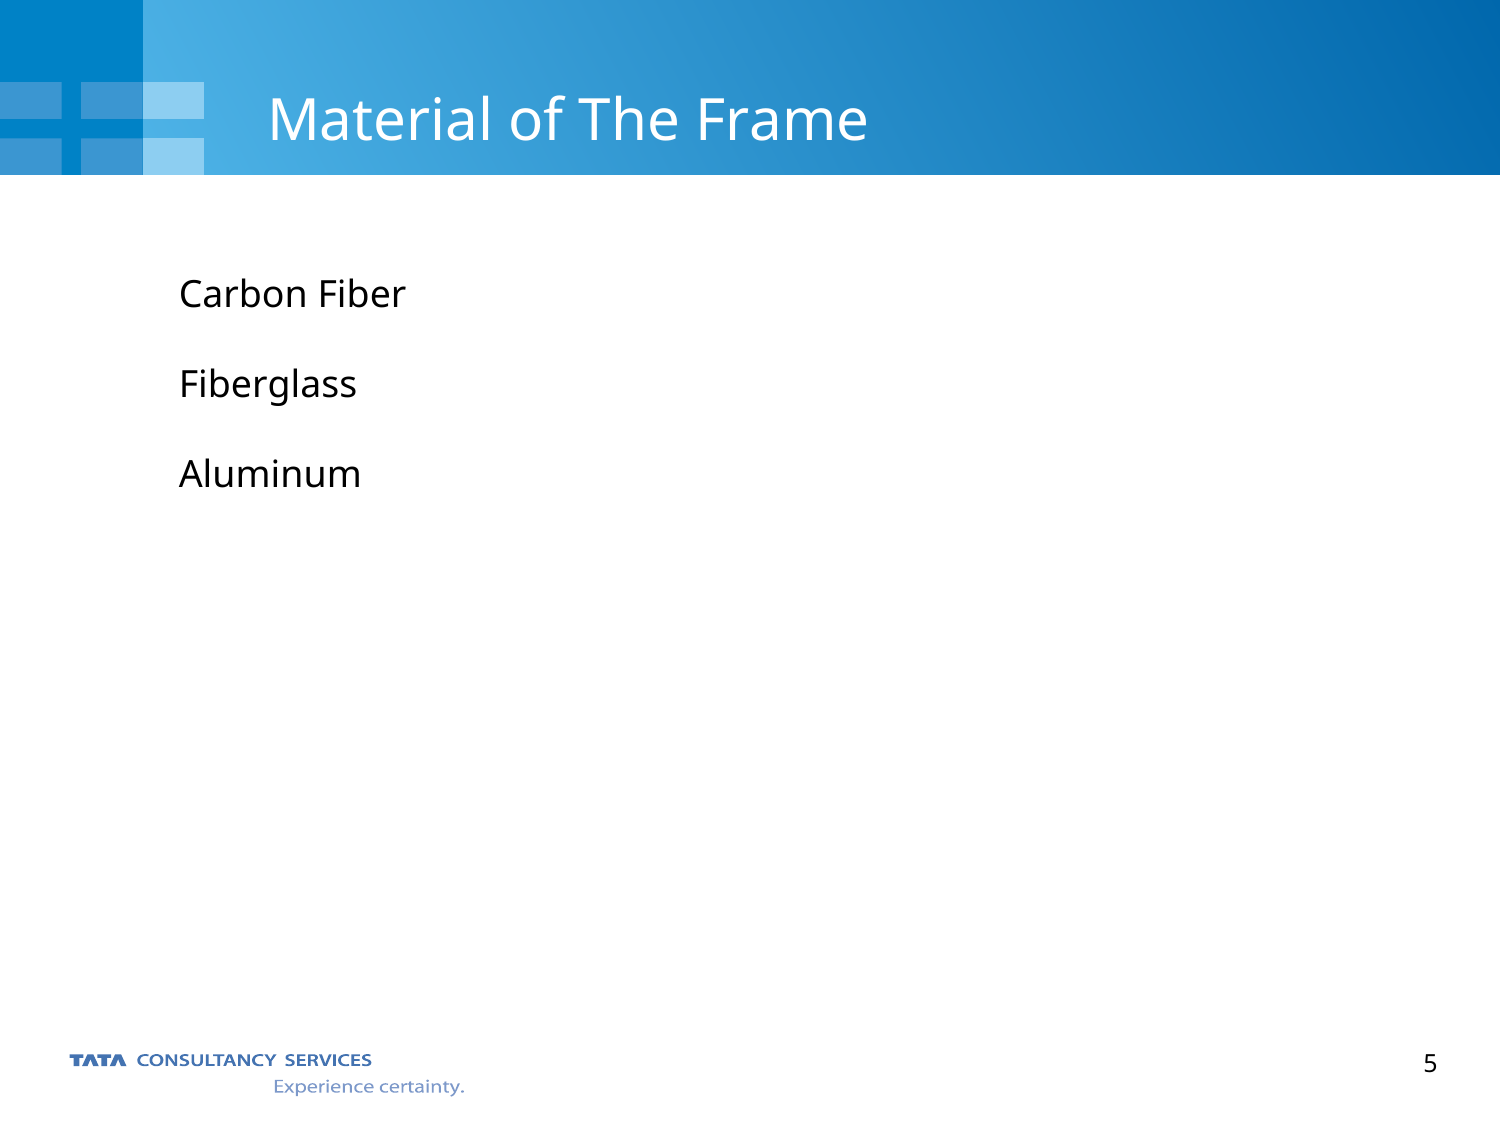

Material of The Frame
Carbon Fiber
Fiberglass
Aluminum